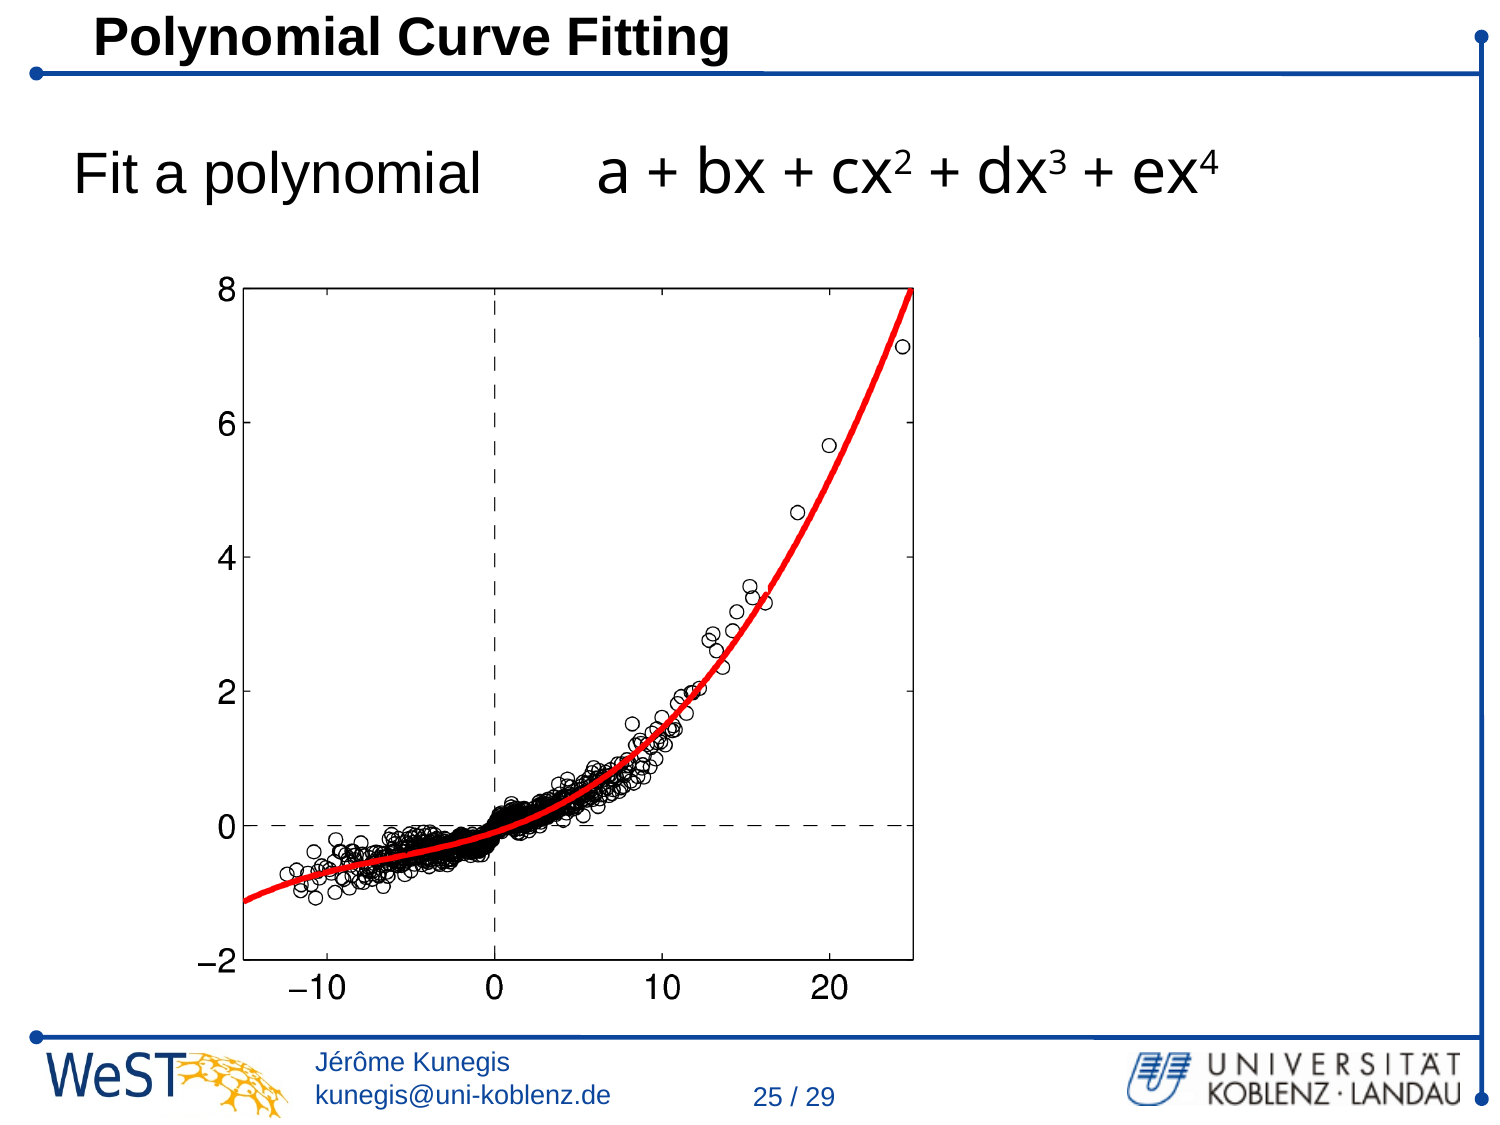

Polynomial Curve Fitting
Fit a polynomial a + bx + cx2 + dx3 + ex4